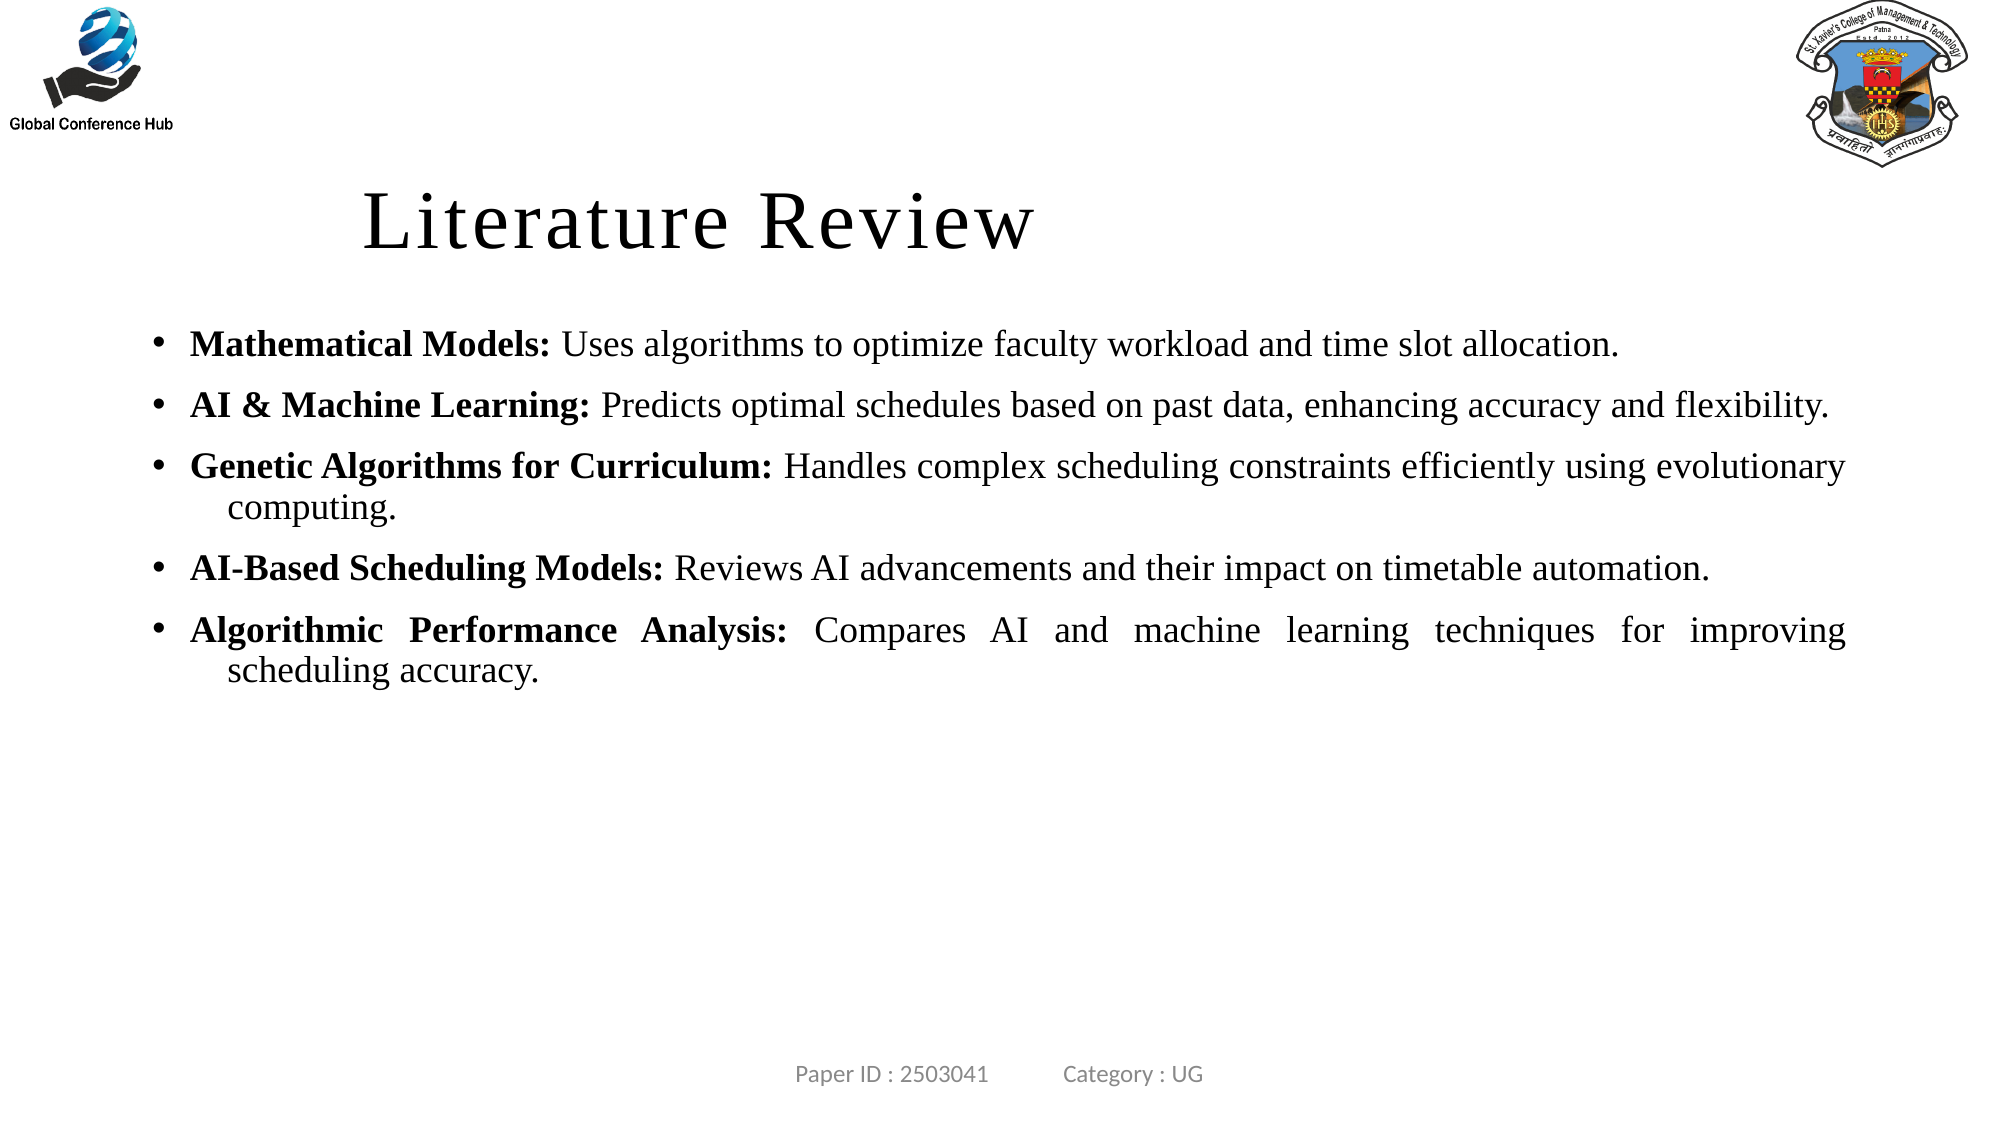

# Literature Review
Mathematical Models: Uses algorithms to optimize faculty workload and time slot allocation.
AI & Machine Learning: Predicts optimal schedules based on past data, enhancing accuracy and flexibility.
Genetic Algorithms for Curriculum: Handles complex scheduling constraints efficiently using evolutionary computing.
AI-Based Scheduling Models: Reviews AI advancements and their impact on timetable automation.
Algorithmic Performance Analysis: Compares AI and machine learning techniques for improving scheduling accuracy.
Paper ID : 2503041 Category : UG